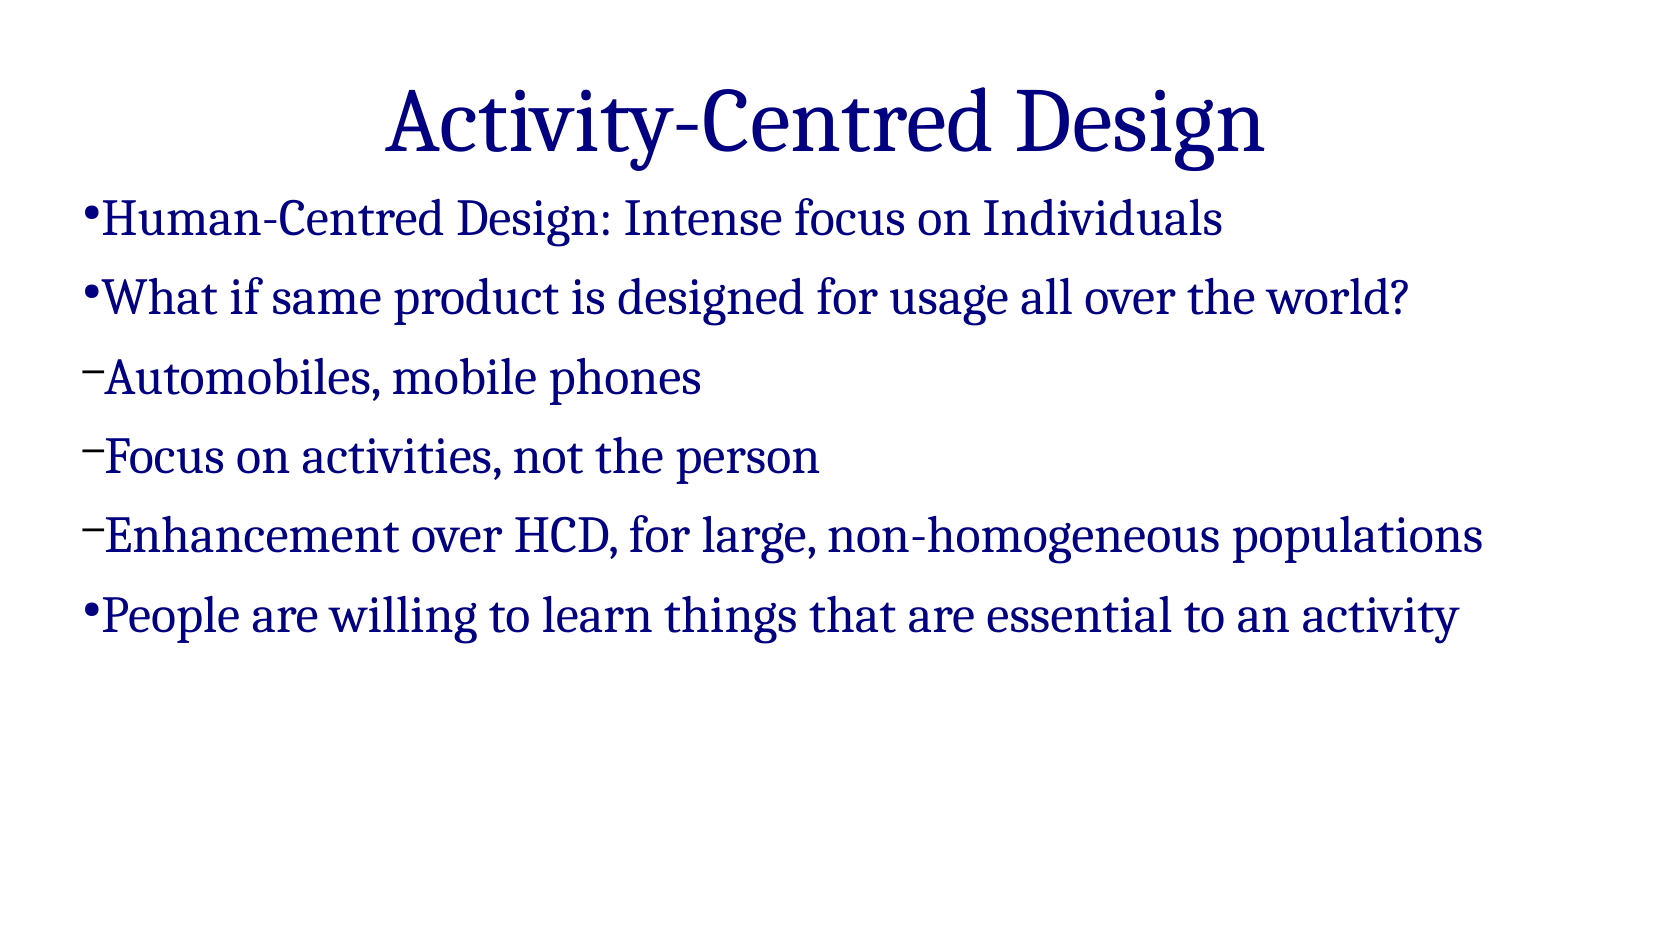

# Activity-Centred Design
Human-Centred Design: Intense focus on Individuals
What if same product is designed for usage all over the world?
Automobiles, mobile phones
Focus on activities, not the person
Enhancement over HCD, for large, non-homogeneous populations
People are willing to learn things that are essential to an activity